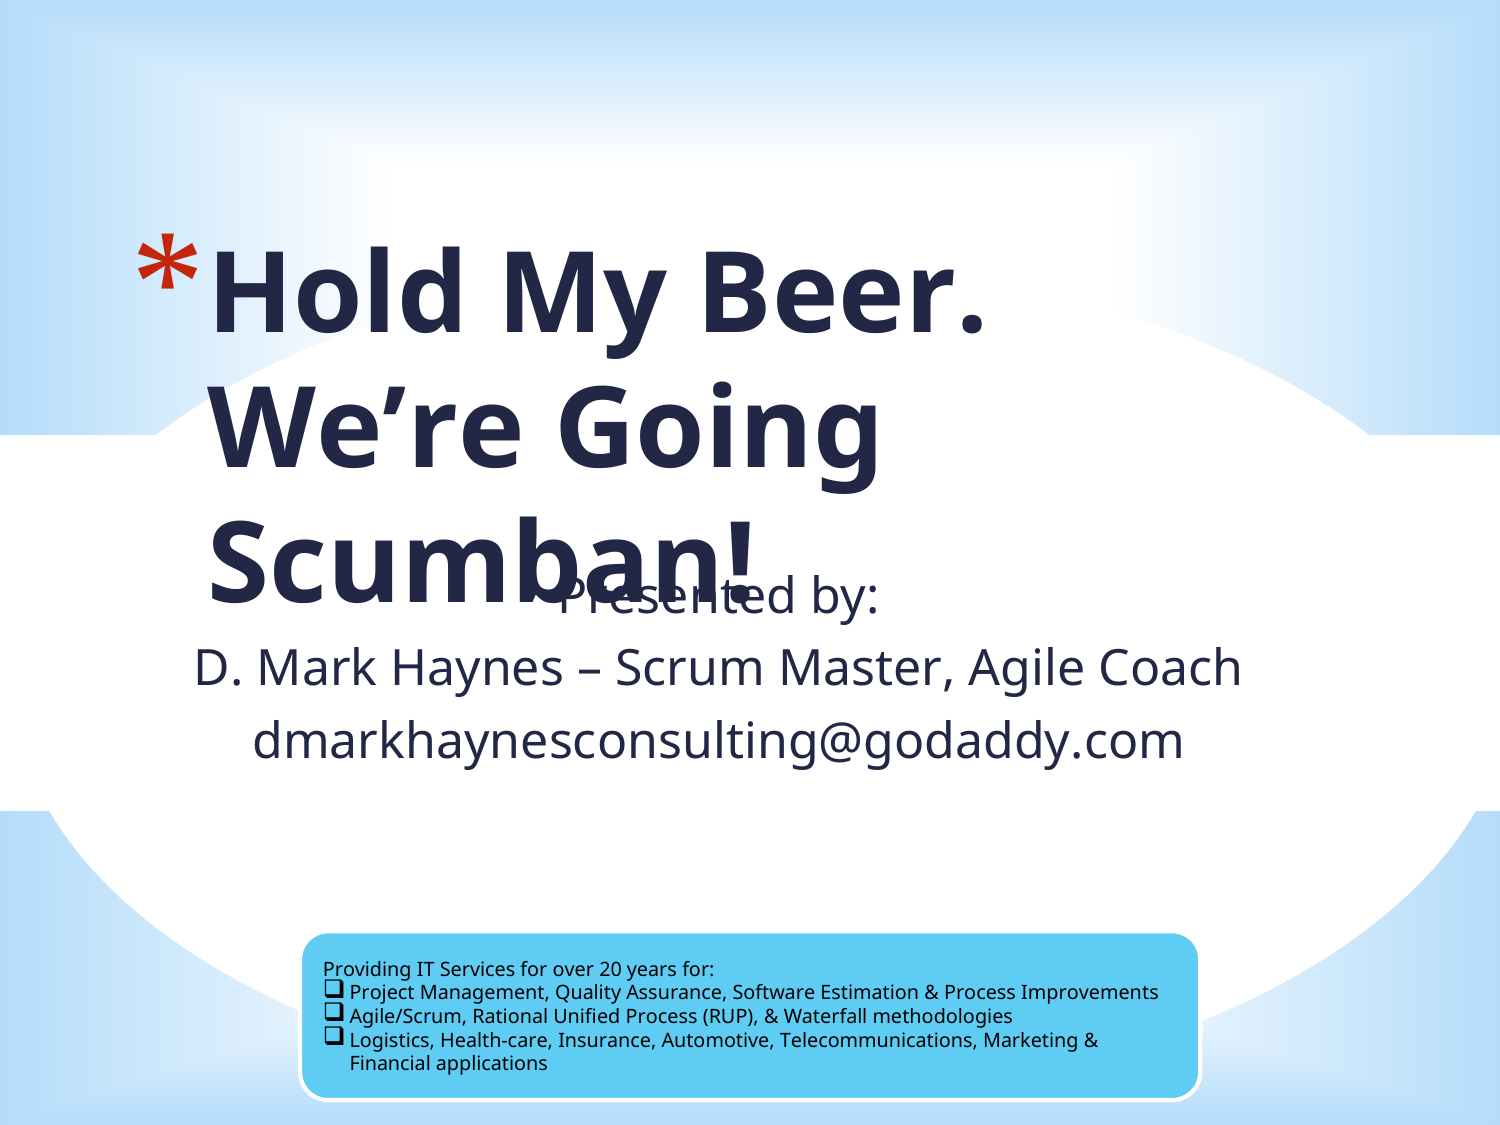

Hold My Beer. We’re Going Scumban!
,
# Presented by:
D. Mark Haynes – Scrum Master, Agile Coach
dmarkhaynesconsulting@godaddy.com
Providing IT Services for over 20 years for:
Project Management, Quality Assurance, Software Estimation & Process Improvements
Agile/Scrum, Rational Unified Process (RUP), & Waterfall methodologies
Logistics, Health-care, Insurance, Automotive, Telecommunications, Marketing & Financial applications